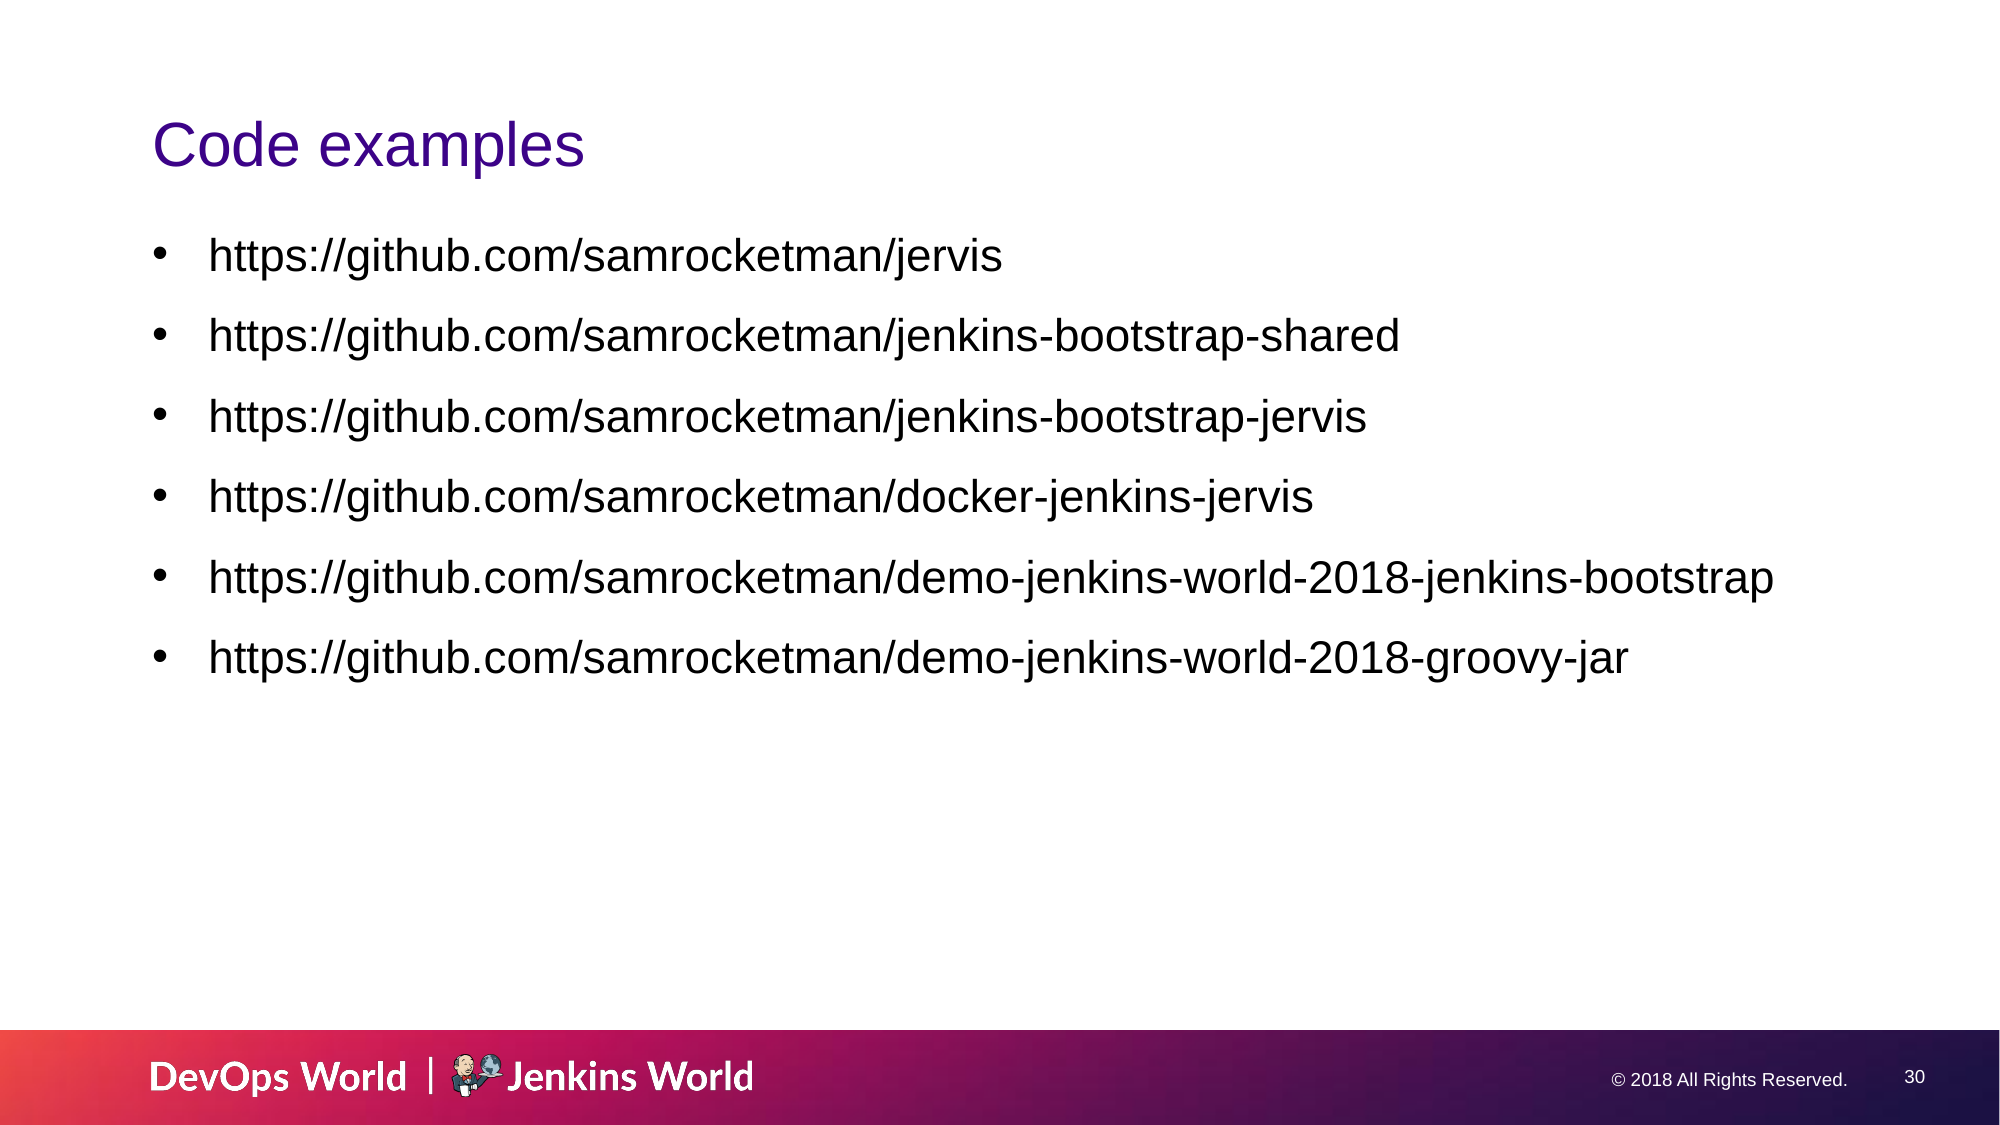

# Code examples
https://github.com/samrocketman/jervis
https://github.com/samrocketman/jenkins-bootstrap-shared
https://github.com/samrocketman/jenkins-bootstrap-jervis
https://github.com/samrocketman/docker-jenkins-jervis
https://github.com/samrocketman/demo-jenkins-world-2018-jenkins-bootstrap
https://github.com/samrocketman/demo-jenkins-world-2018-groovy-jar